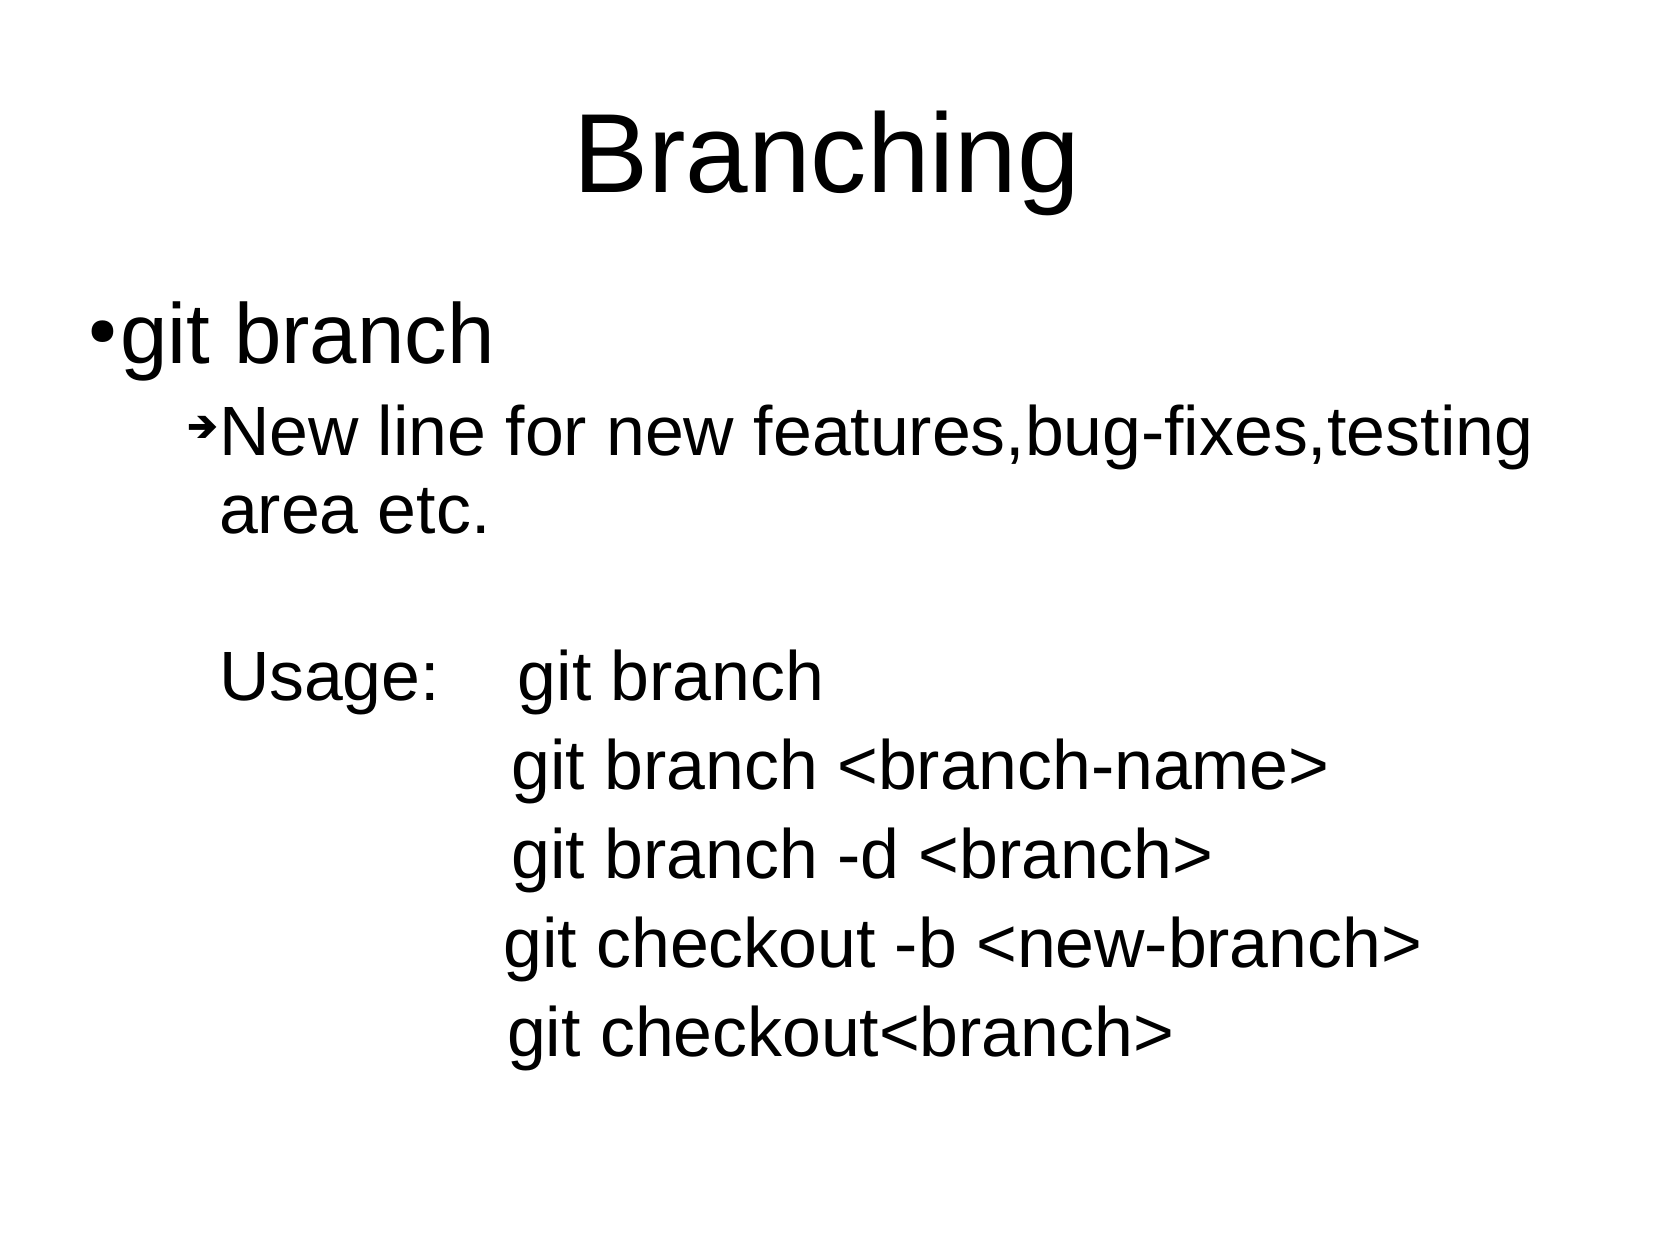

# Branching
git branch
New line for new features,bug-fixes,testing area etc.
Usage: git branch
 git branch <branch-name>
 git branch -d <branch>
git checkout -b <new-branch>
 git checkout<branch>